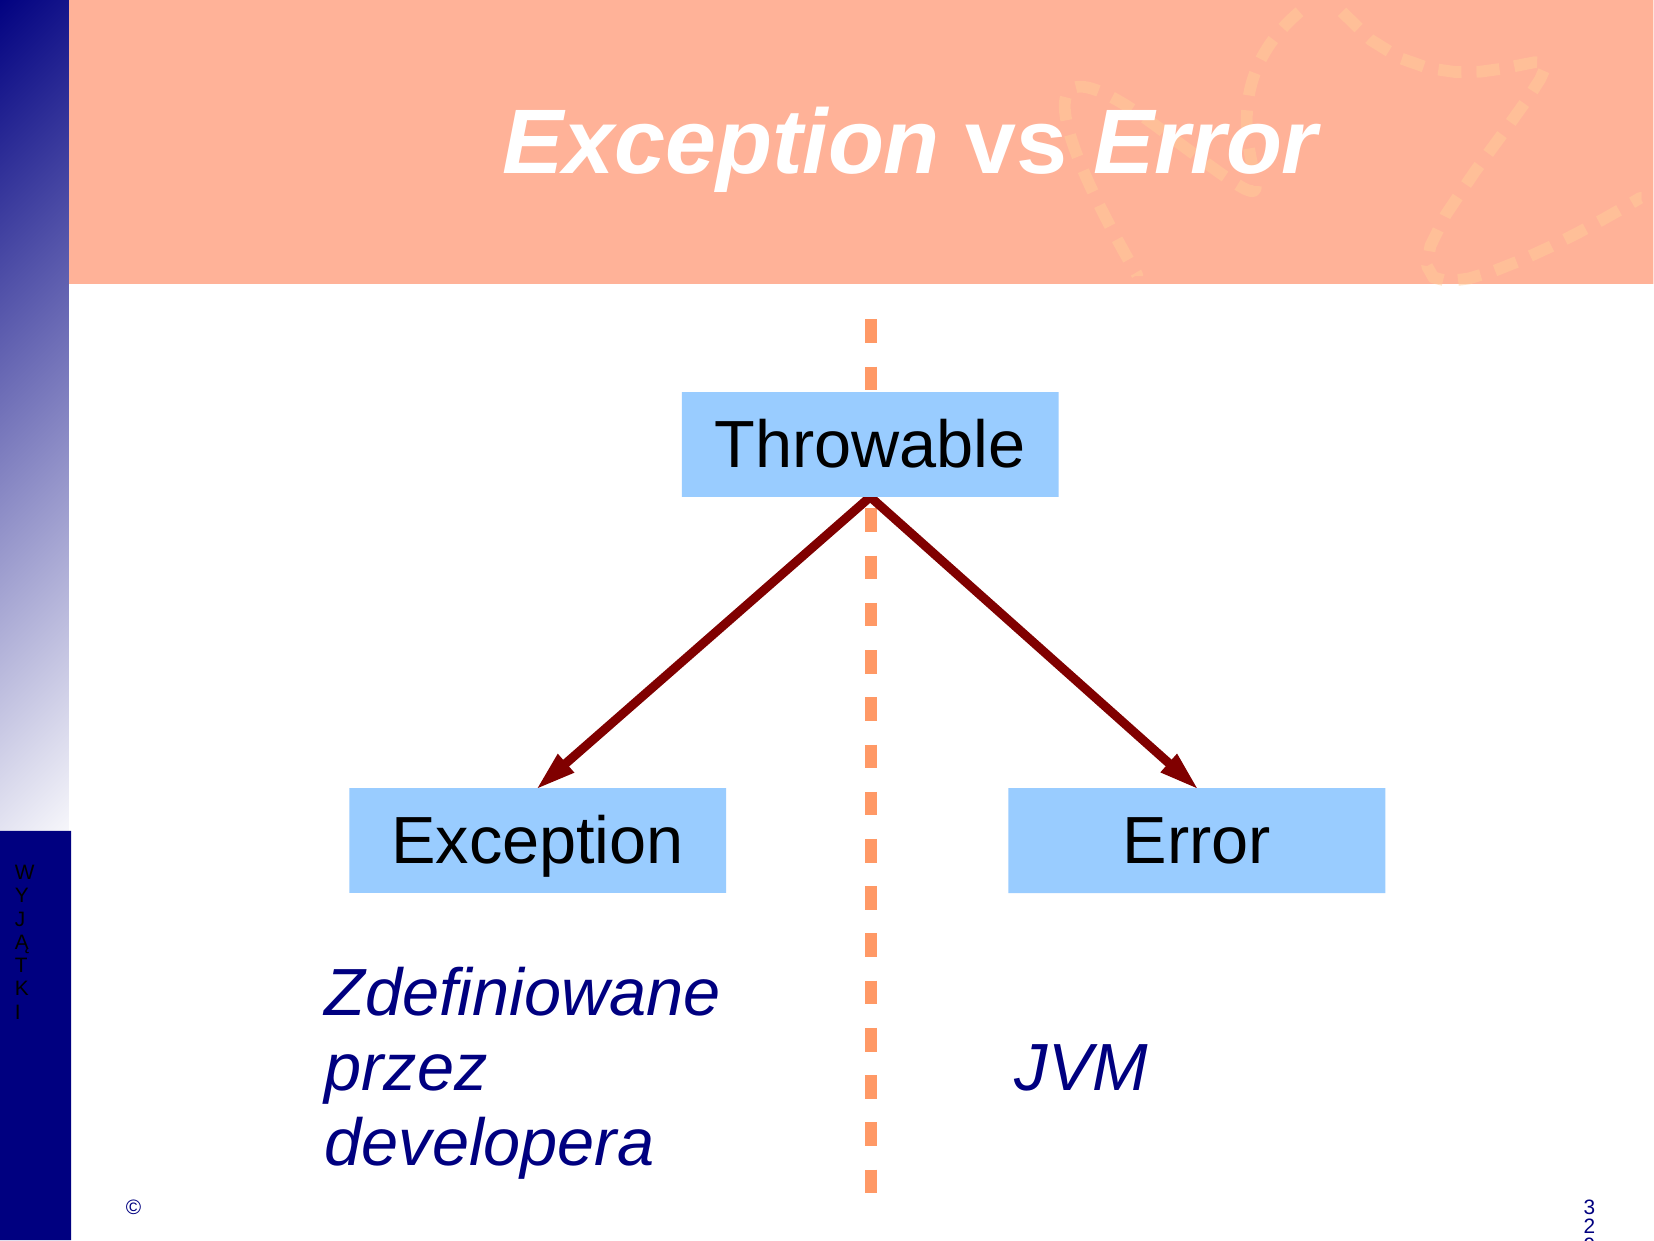

# Exception vs Error
Throwable
Exception
Error
W
Y
J
Ą
T
K
I
Zdefiniowane przez developera
JVM